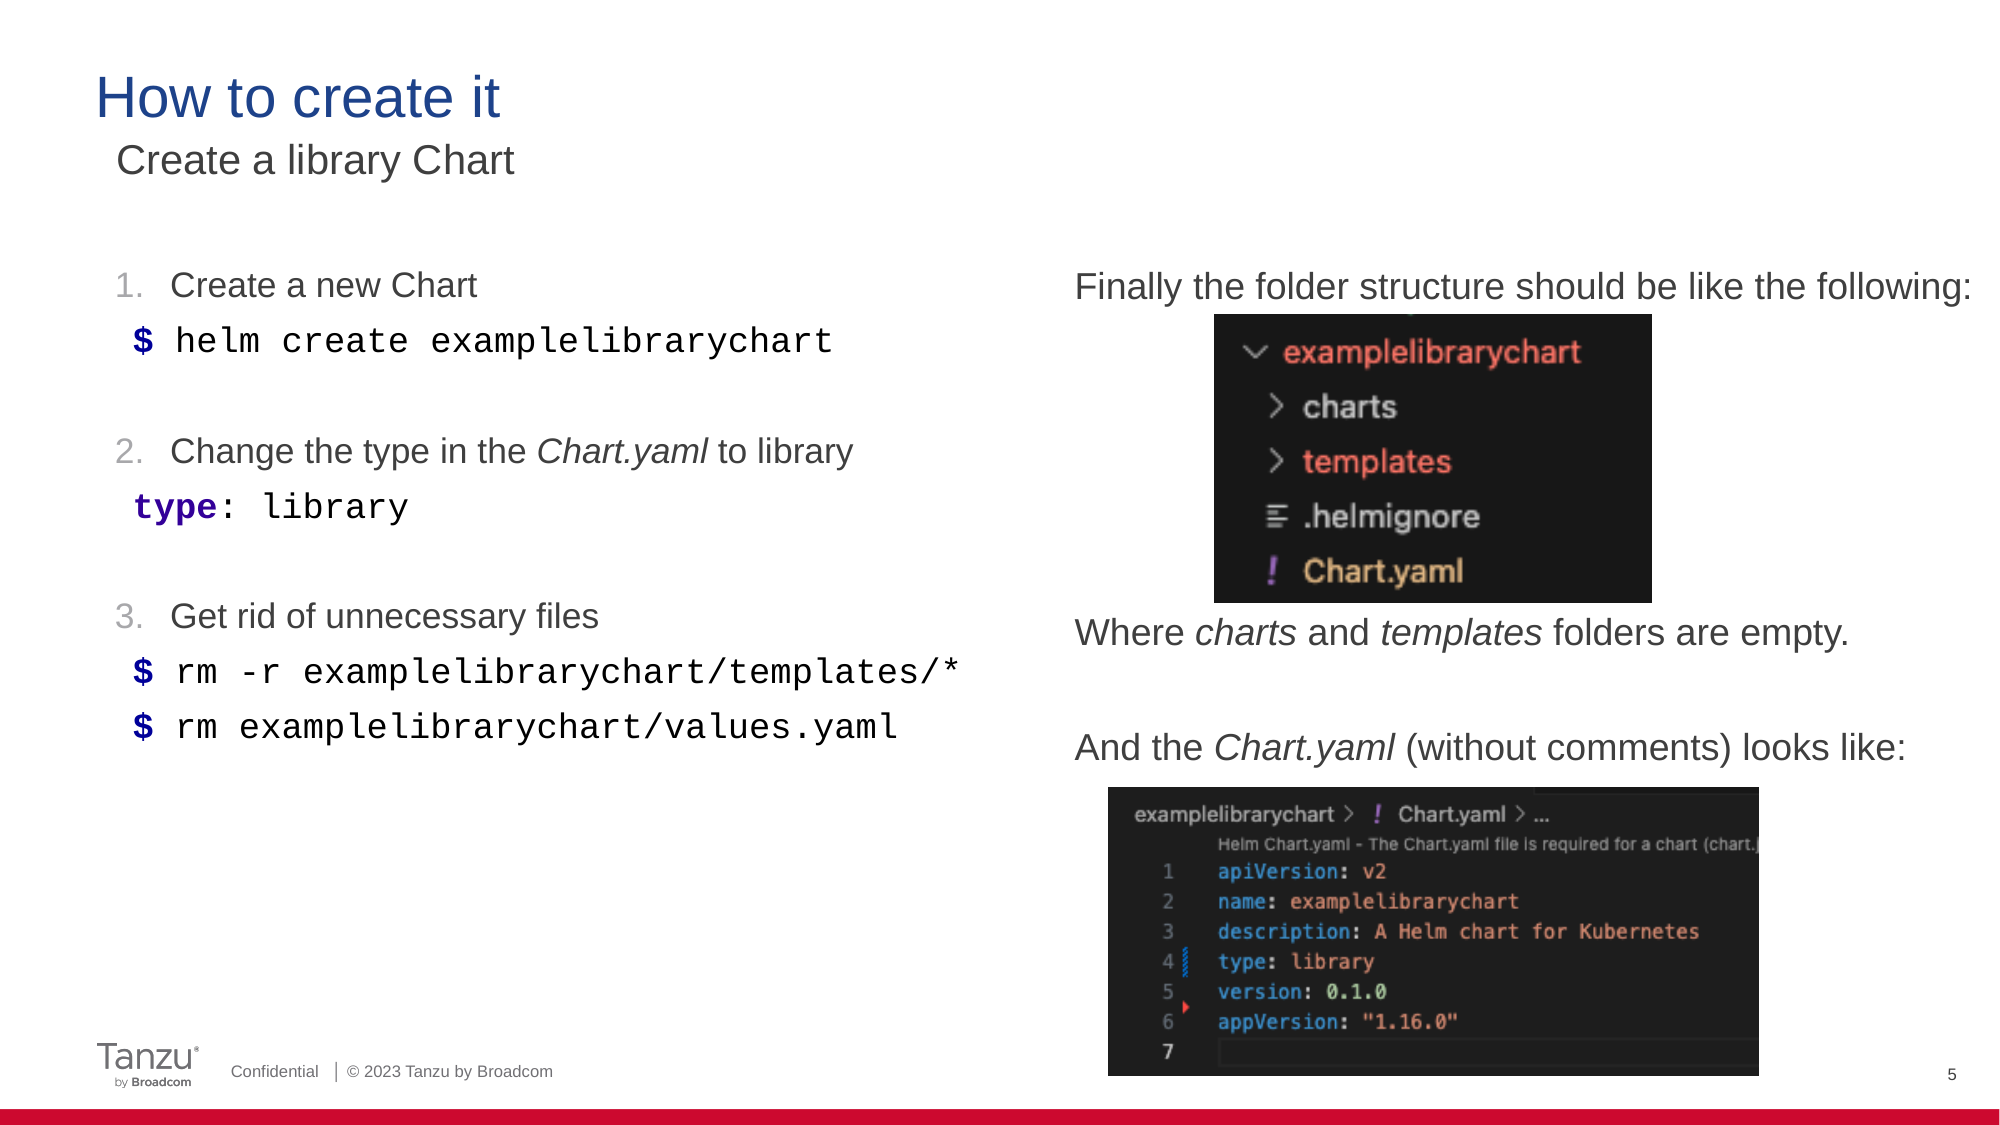

# How to create it
Create a library Chart
Create a new Chart
$ helm create examplelibrarychart
Change the type in the Chart.yaml to library
type: library
Get rid of unnecessary files
$ rm -r examplelibrarychart/templates/*
$ rm examplelibrarychart/values.yaml
Finally the folder structure should be like the following:
Where charts and templates folders are empty.
And the Chart.yaml (without comments) looks like: